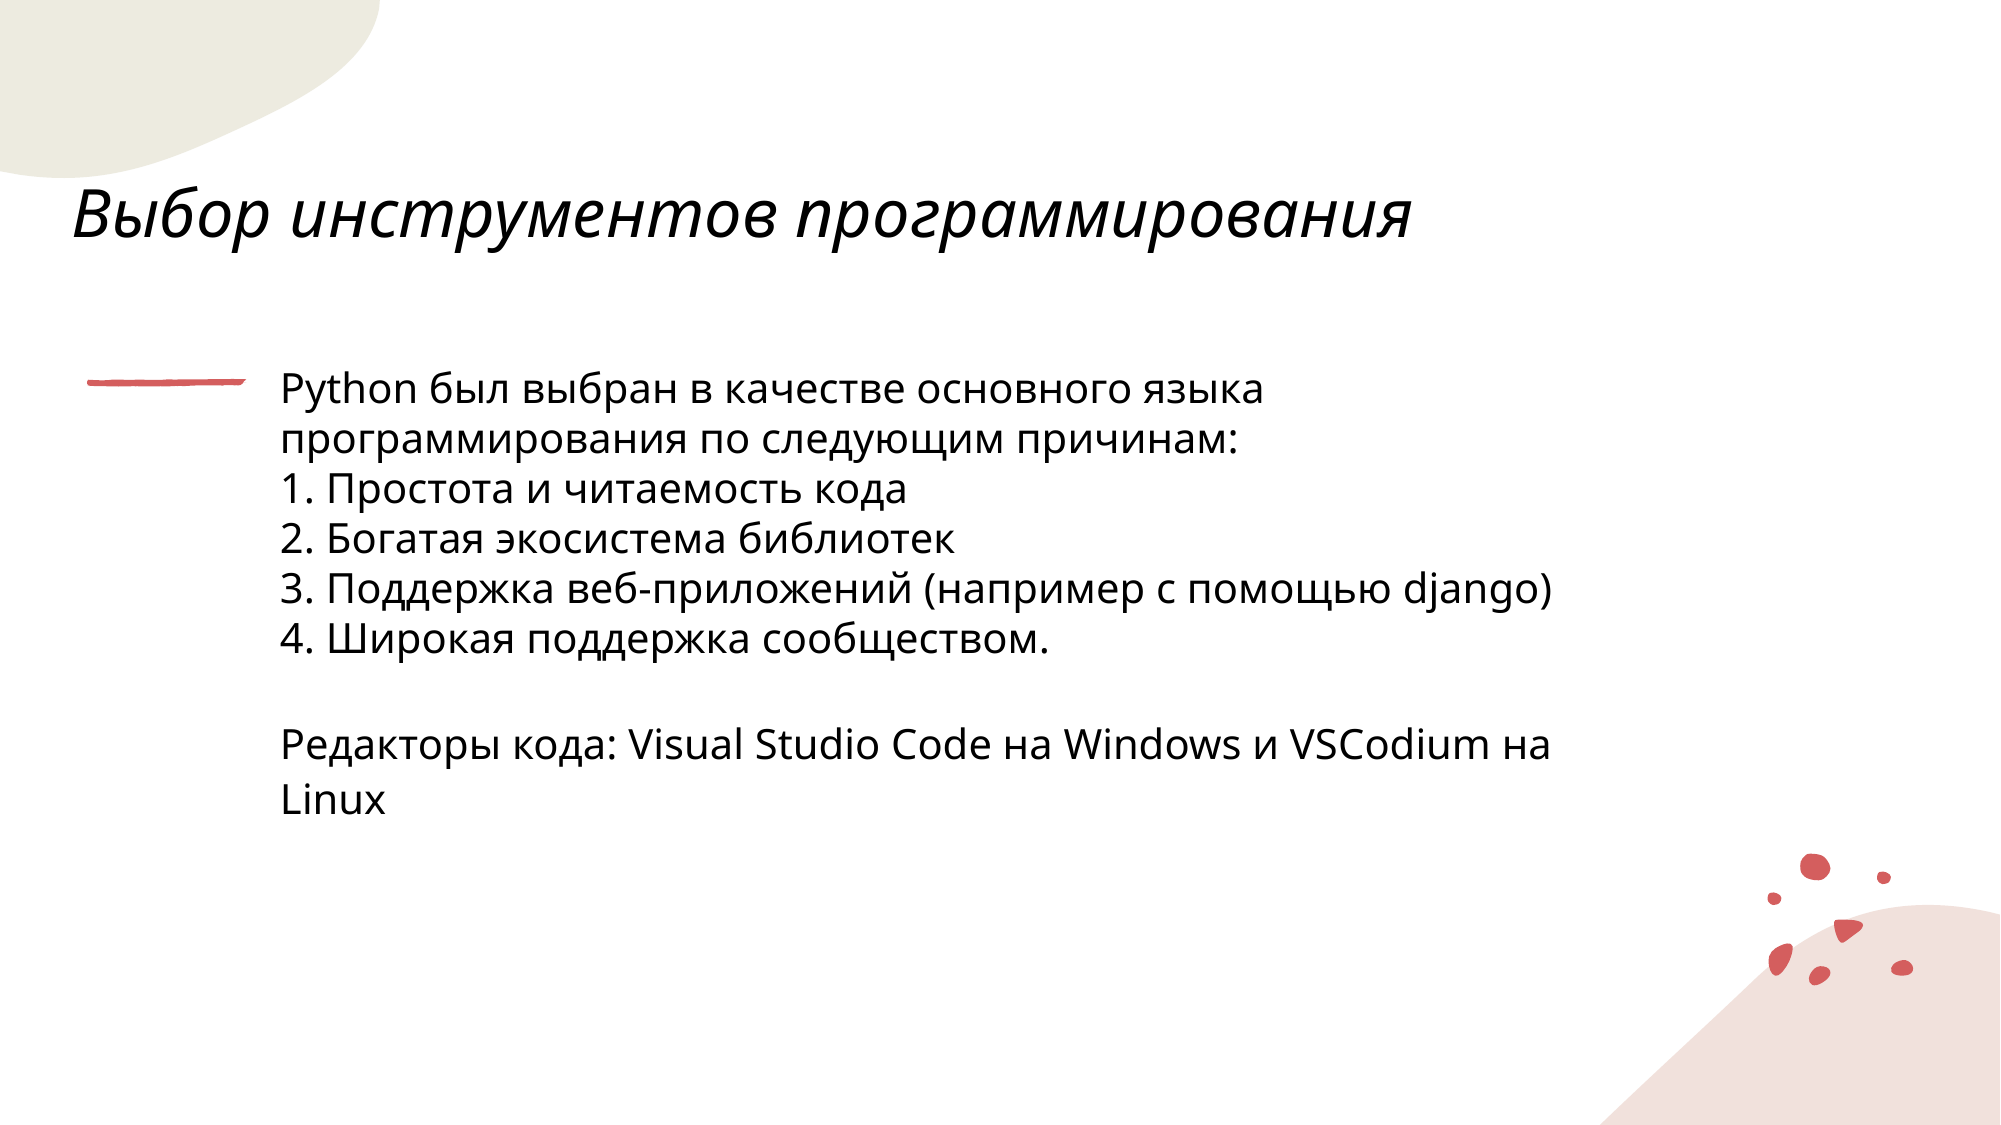

Выбор инструментов программирования
Python был выбран в качестве основного языка программирования по следующим причинам:
1. Простота и читаемость кода
2. Богатая экосистема библиотек
3. Поддержка веб-приложений (например c помощью django)
4. Широкая поддержка сообществом.
Редакторы кода: Visual Studio Code на Windows и VSCodium на Linux